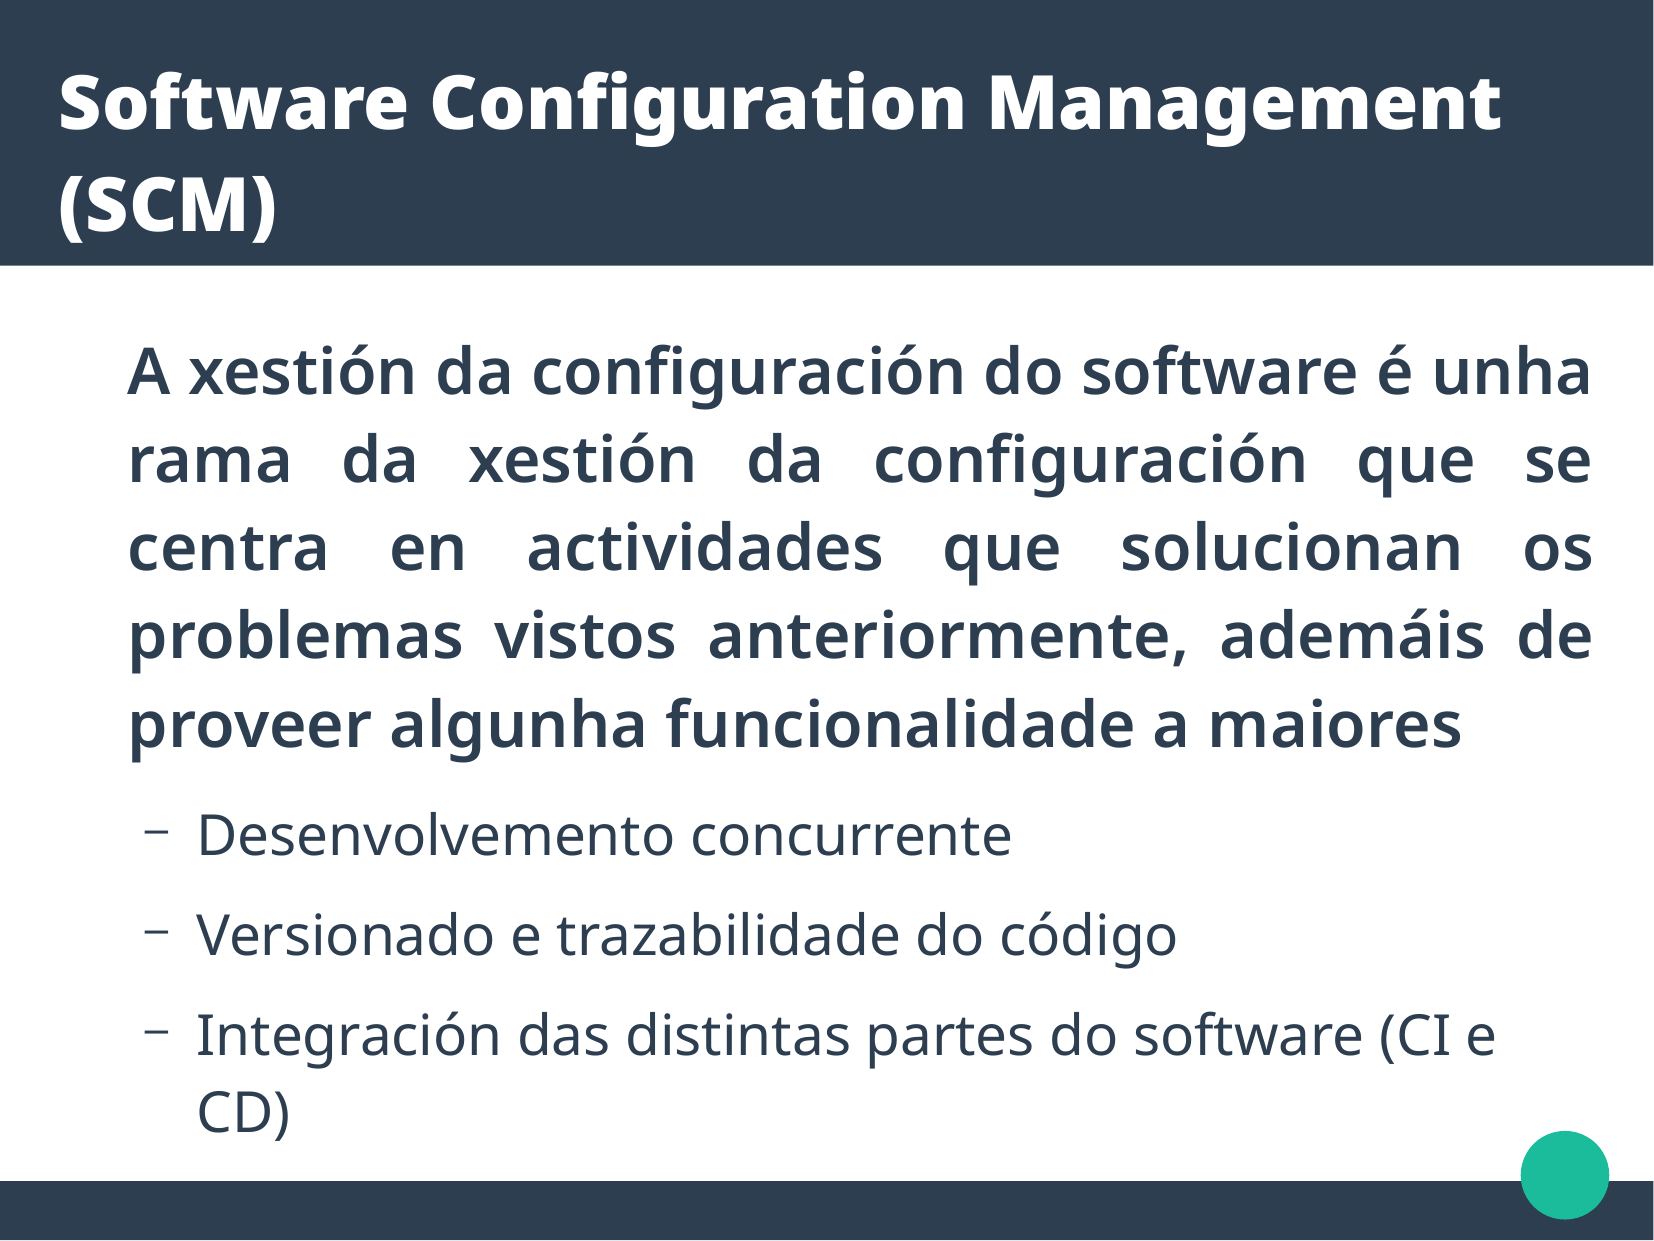

# Software Configuration Management (SCM)
A xestión da configuración do software é unha rama da xestión da configuración que se centra en actividades que solucionan os problemas vistos anteriormente, ademáis de proveer algunha funcionalidade a maiores
Desenvolvemento concurrente
Versionado e trazabilidade do código
Integración das distintas partes do software (CI e CD)